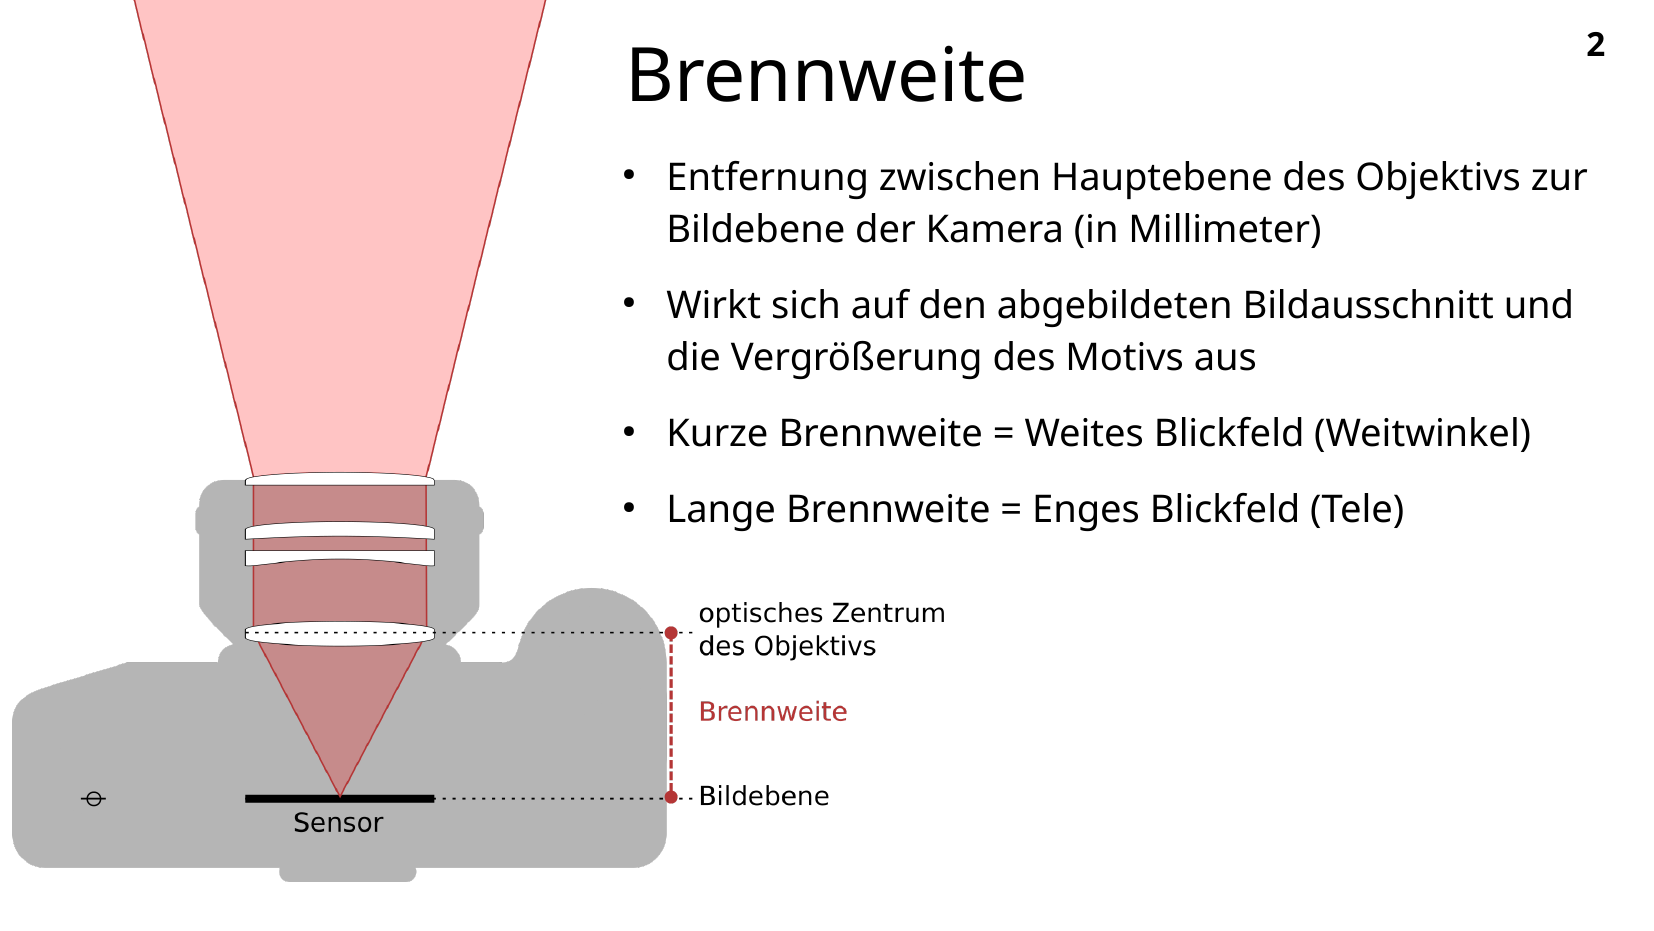

# Brennweite
Entfernung zwischen Hauptebene des Objektivs zur Bildebene der Kamera (in Millimeter)
Wirkt sich auf den abgebildeten Bildausschnitt und die Vergrößerung des Motivs aus
Kurze Brennweite = Weites Blickfeld (Weitwinkel)
Lange Brennweite = Enges Blickfeld (Tele)